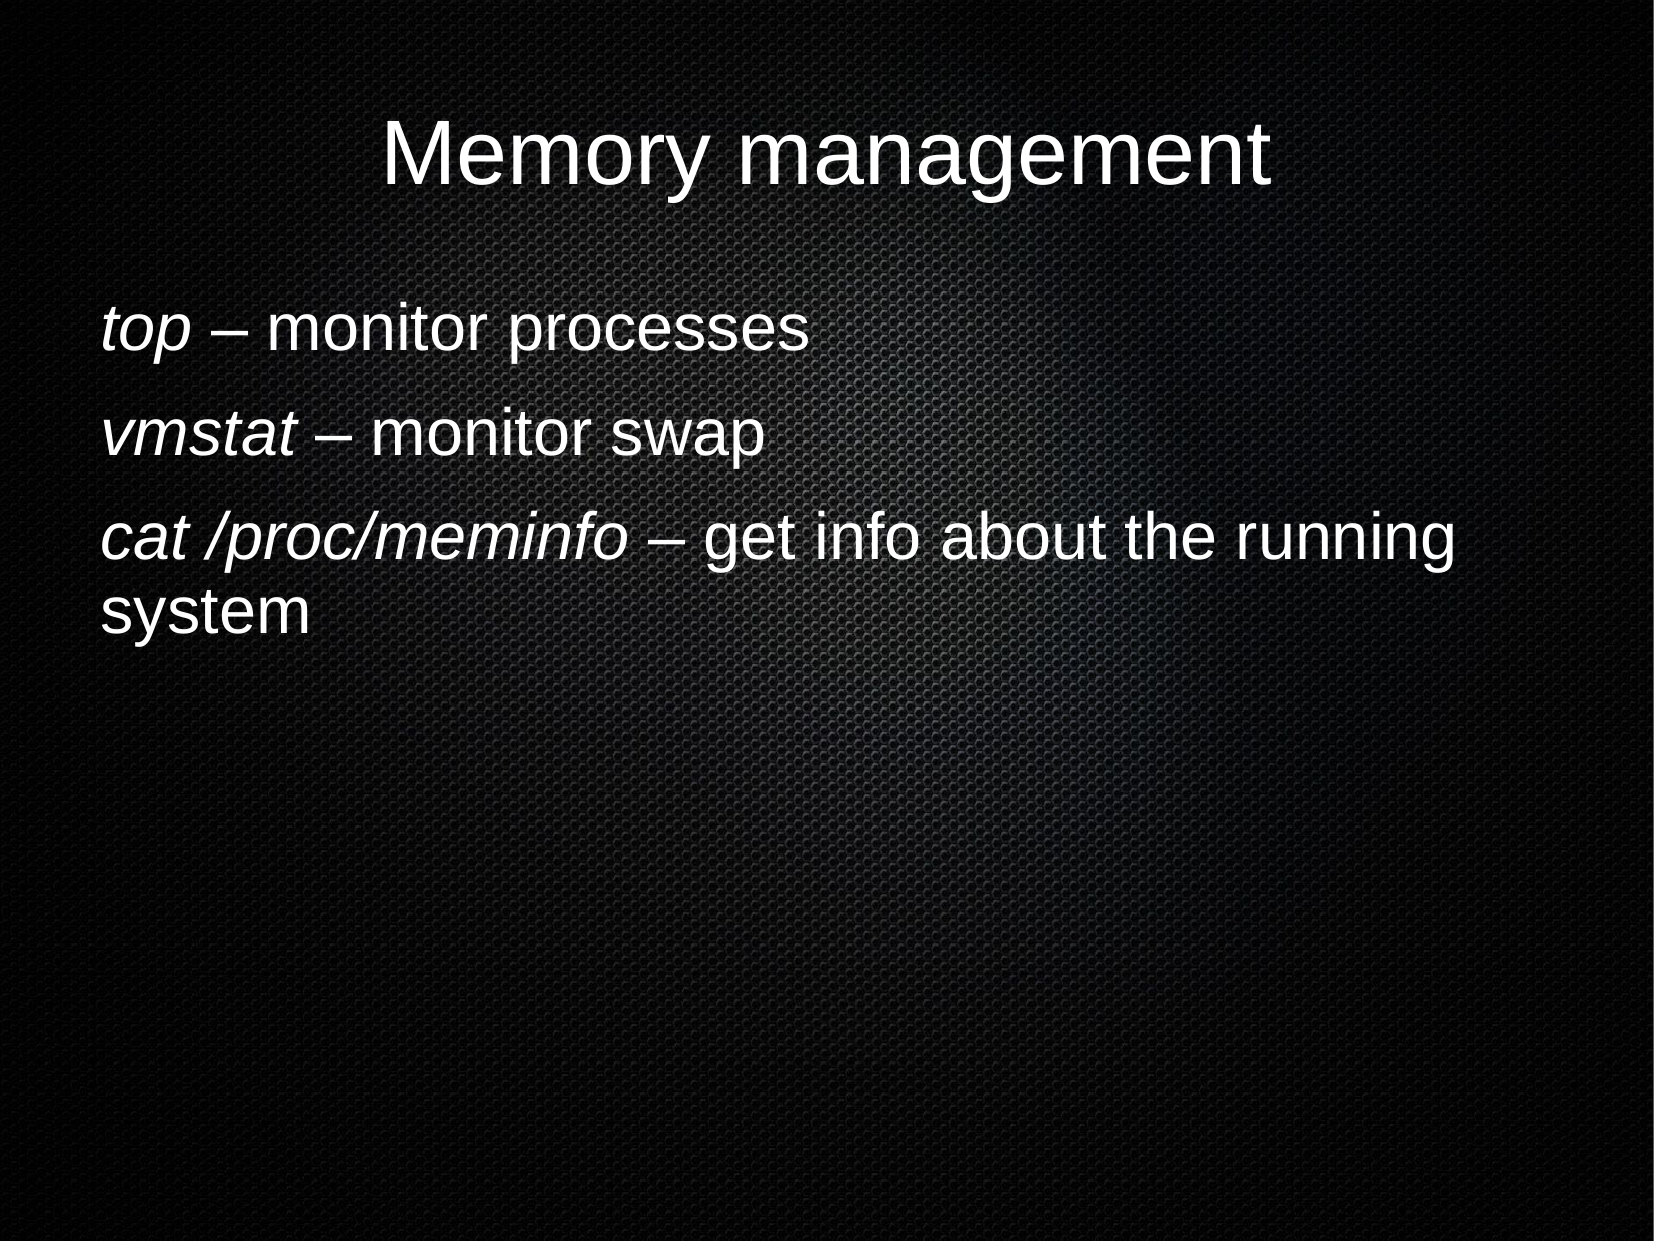

# Memory management
top – monitor processes
vmstat – monitor swap
cat /proc/meminfo – get info about the running system